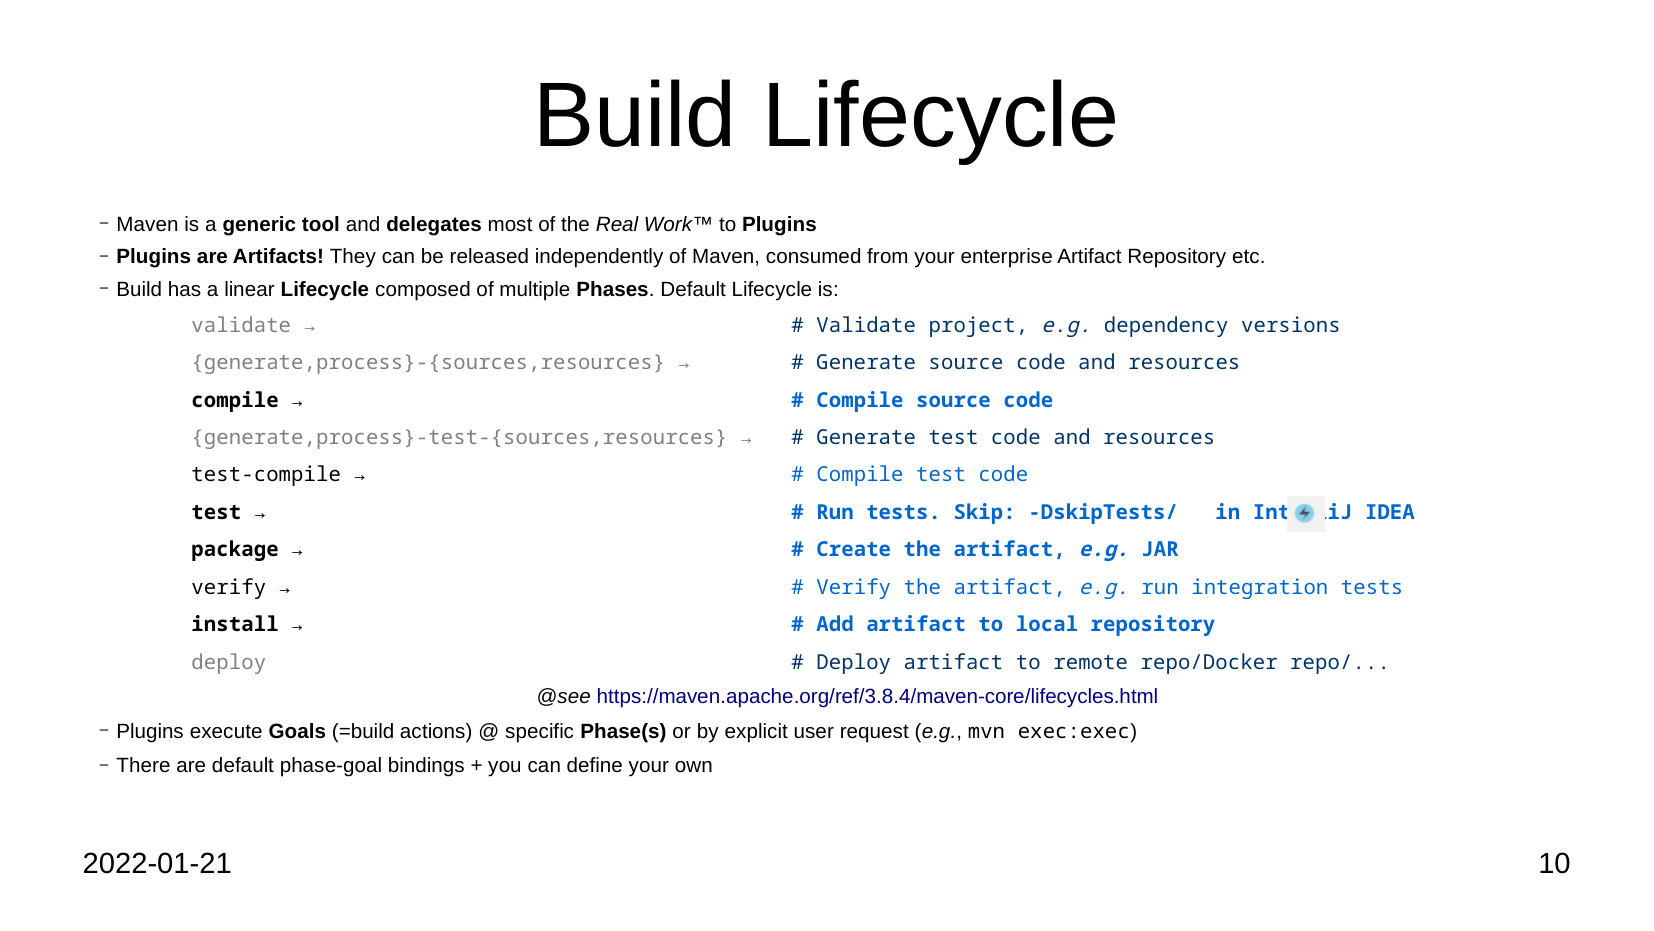

# Build Lifecycle
Maven is a generic tool and delegates most of the Real Work™ to Plugins
Plugins are Artifacts! They can be released independently of Maven, consumed from your enterprise Artifact Repository etc.
Build has a linear Lifecycle composed of multiple Phases. Default Lifecycle is:
 validate → # Validate project, e.g. dependency versions
 {generate,process}-{sources,resources} → # Generate source code and resources
 compile → # Compile source code
 {generate,process}-test-{sources,resources} → # Generate test code and resources
 test-compile → # Compile test code
 test → # Run tests. Skip: -DskipTests/ in IntelliJ IDEA
 package → # Create the artifact, e.g. JAR
 verify → # Verify the artifact, e.g. run integration tests
 install → # Add artifact to local repository
 deploy # Deploy artifact to remote repo/Docker repo/...
@see https://maven.apache.org/ref/3.8.4/maven-core/lifecycles.html
Plugins execute Goals (=build actions) @ specific Phase(s) or by explicit user request (e.g., mvn exec:exec)
There are default phase-goal bindings + you can define your own
2022-01-21
10